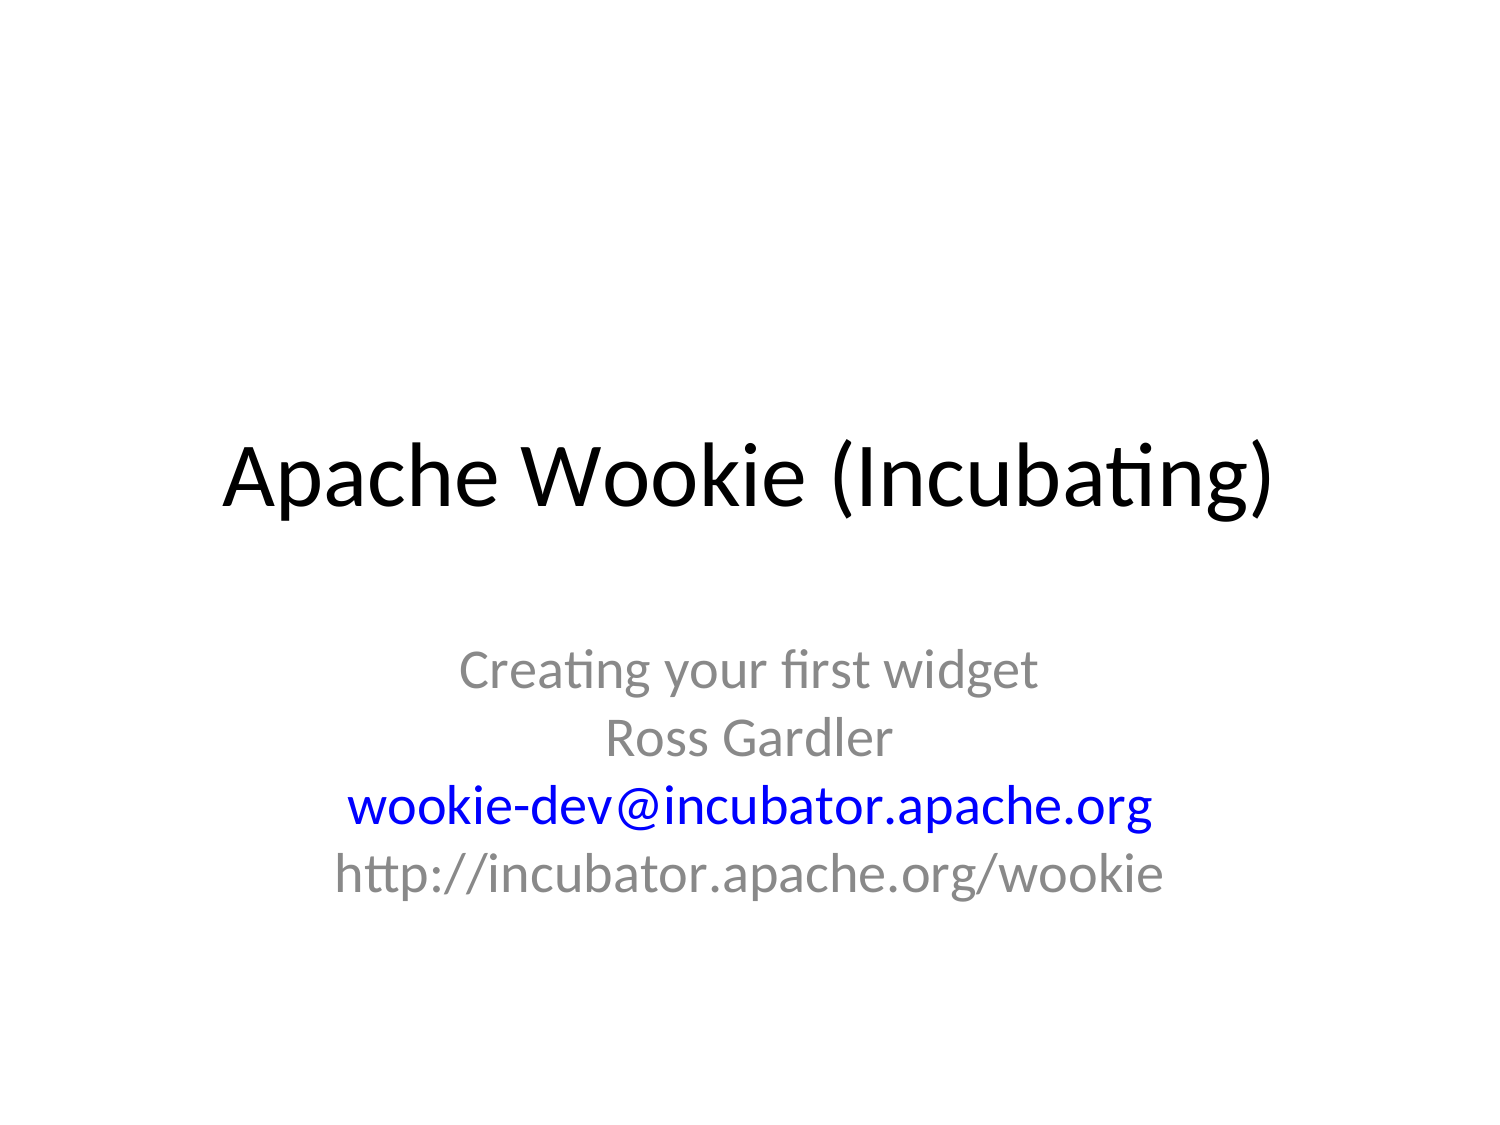

# Apache Wookie (Incubating)
Creating your first widget
Ross Gardler
wookie-dev@incubator.apache.org
http://incubator.apache.org/wookie